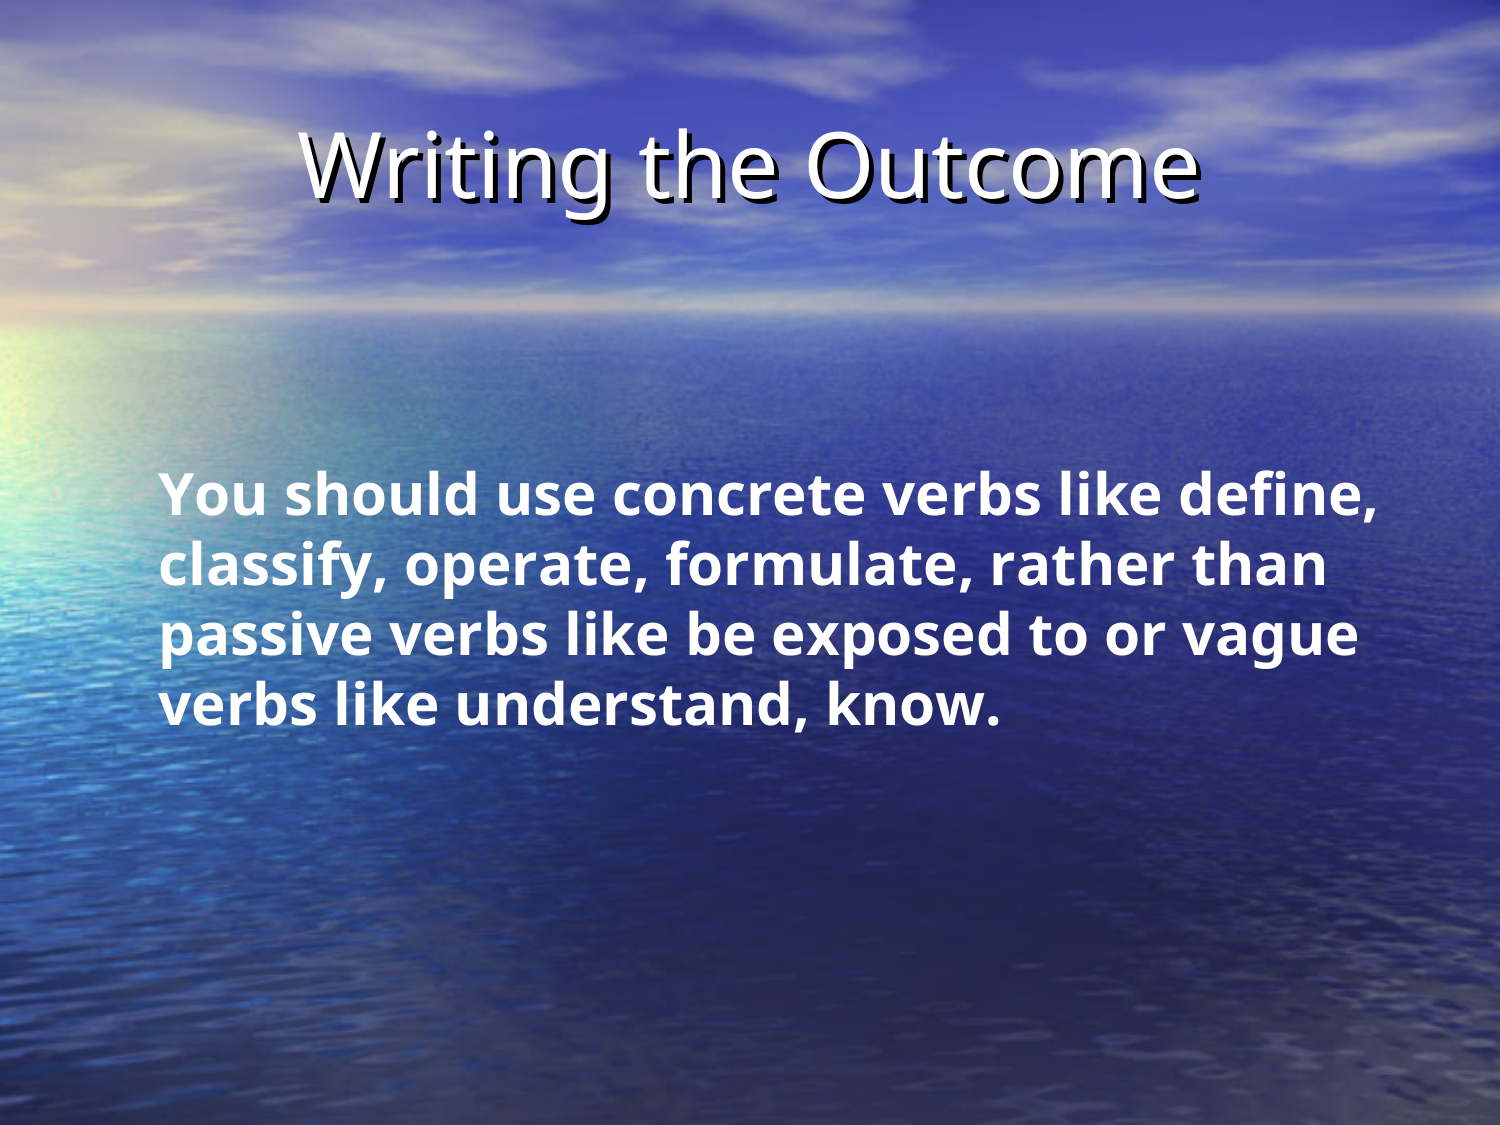

# Writing the Outcome
	You should use concrete verbs like define, classify, operate, formulate, rather than passive verbs like be exposed to or vague verbs like understand, know.